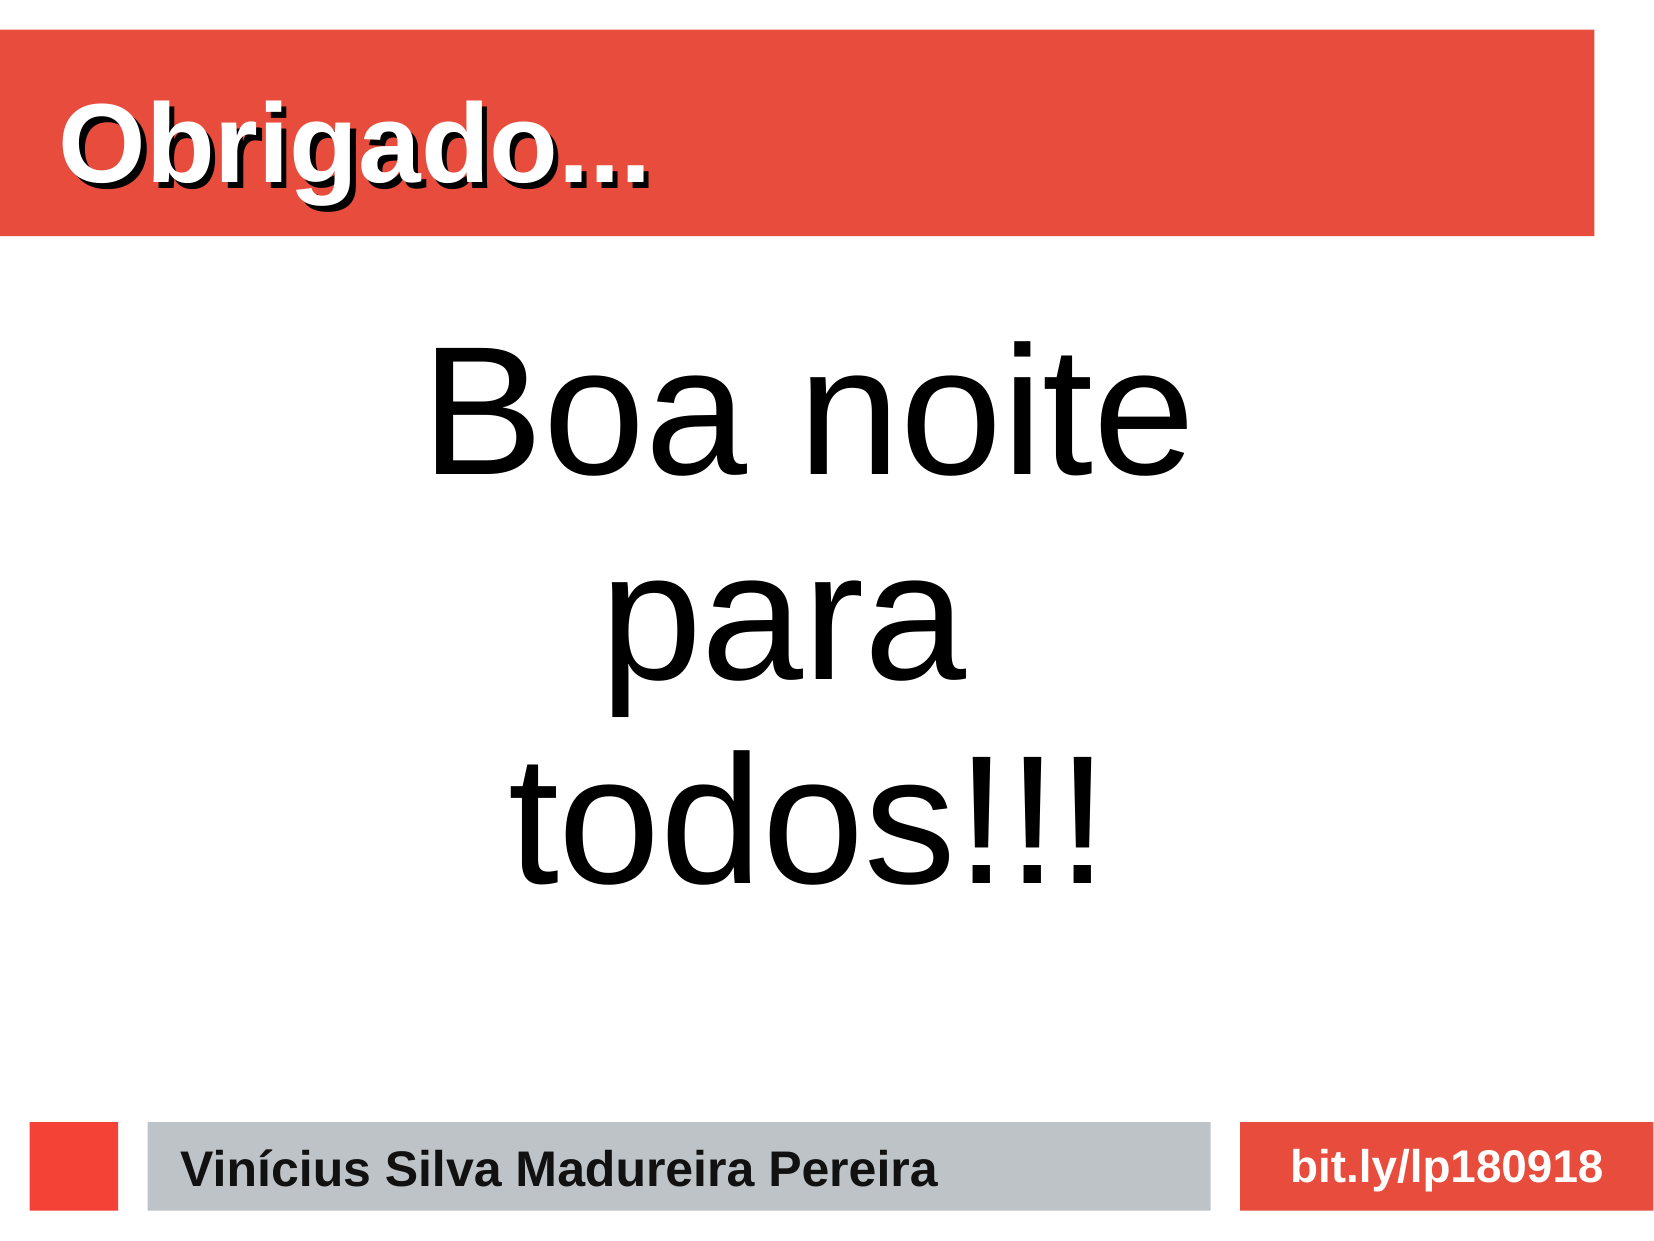

# Obrigado...
Boa noite
para
todos!!!
Vinícius Silva Madureira Pereira
bit.ly/lp180918